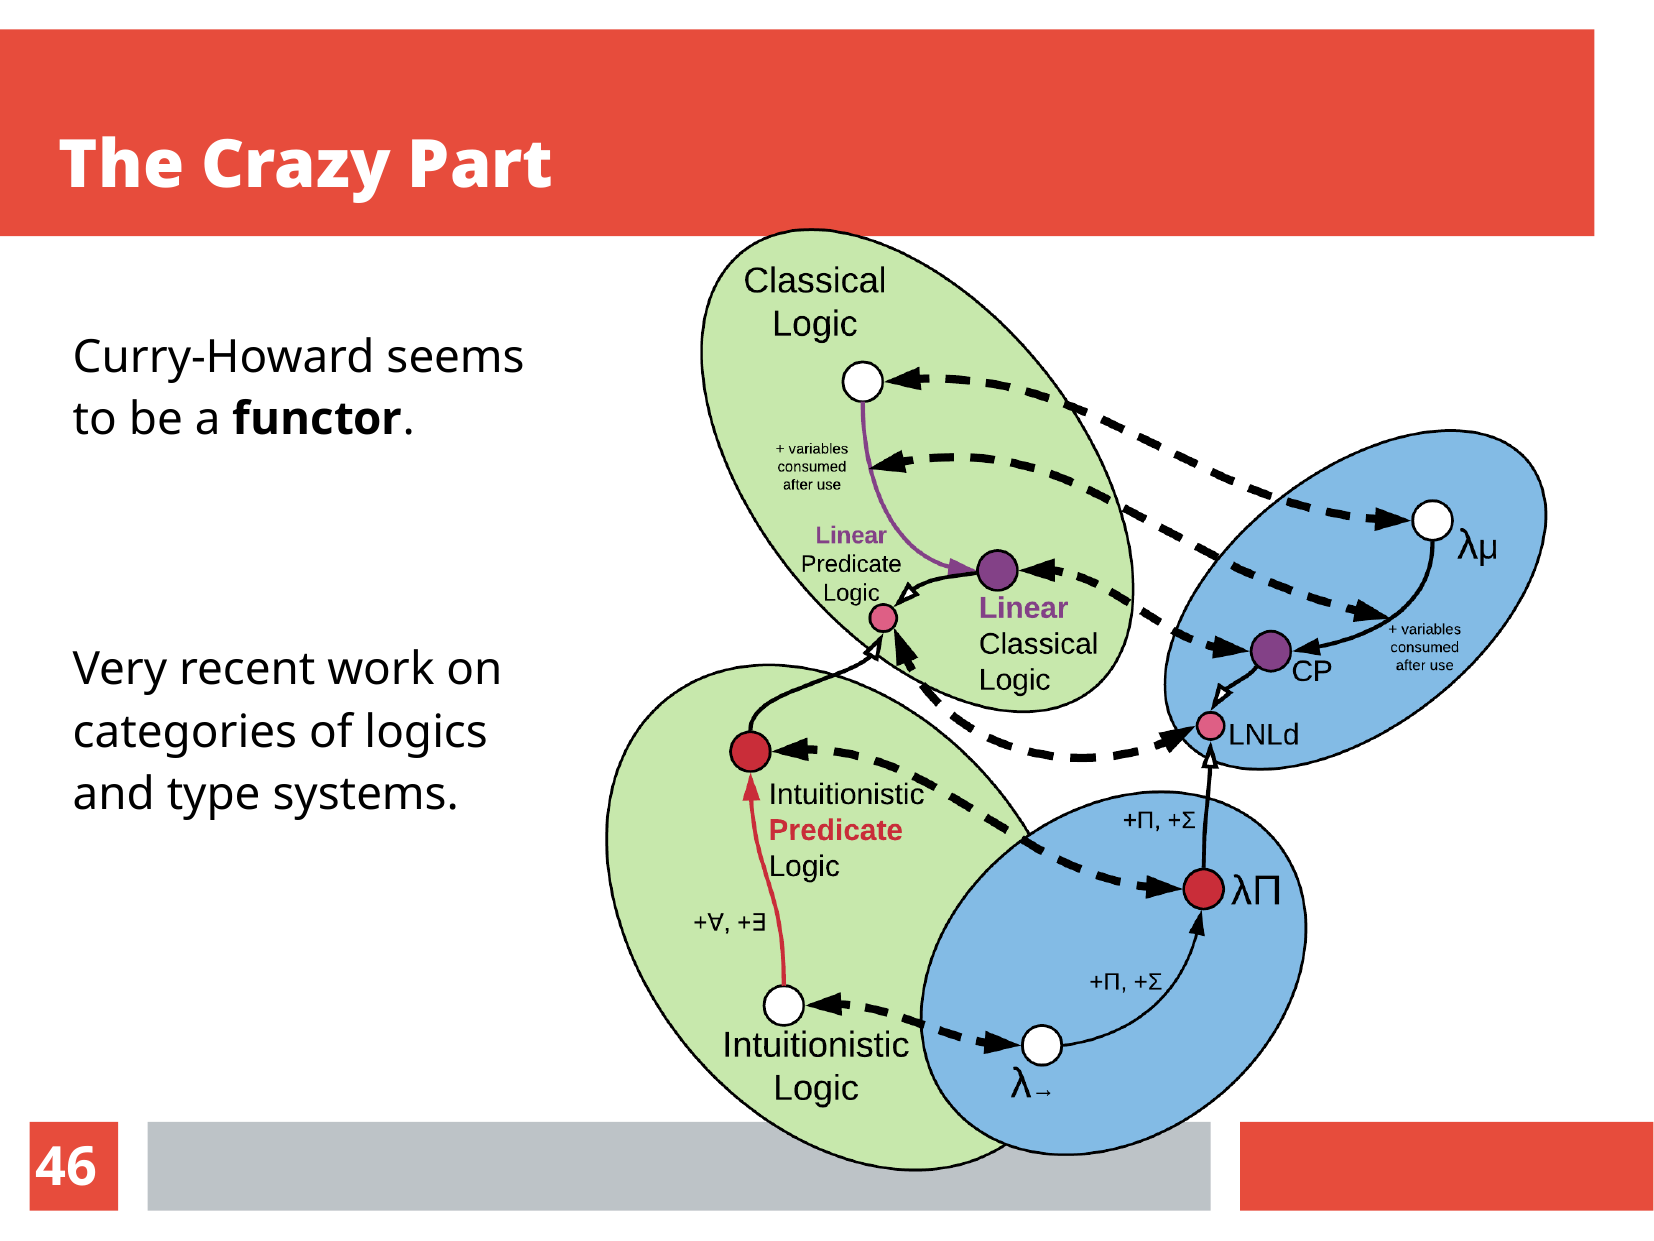

# The Crazy Part
Curry-Howard seems
to be a functor.
Very recent work on
categories of logics
and type systems.
46
131